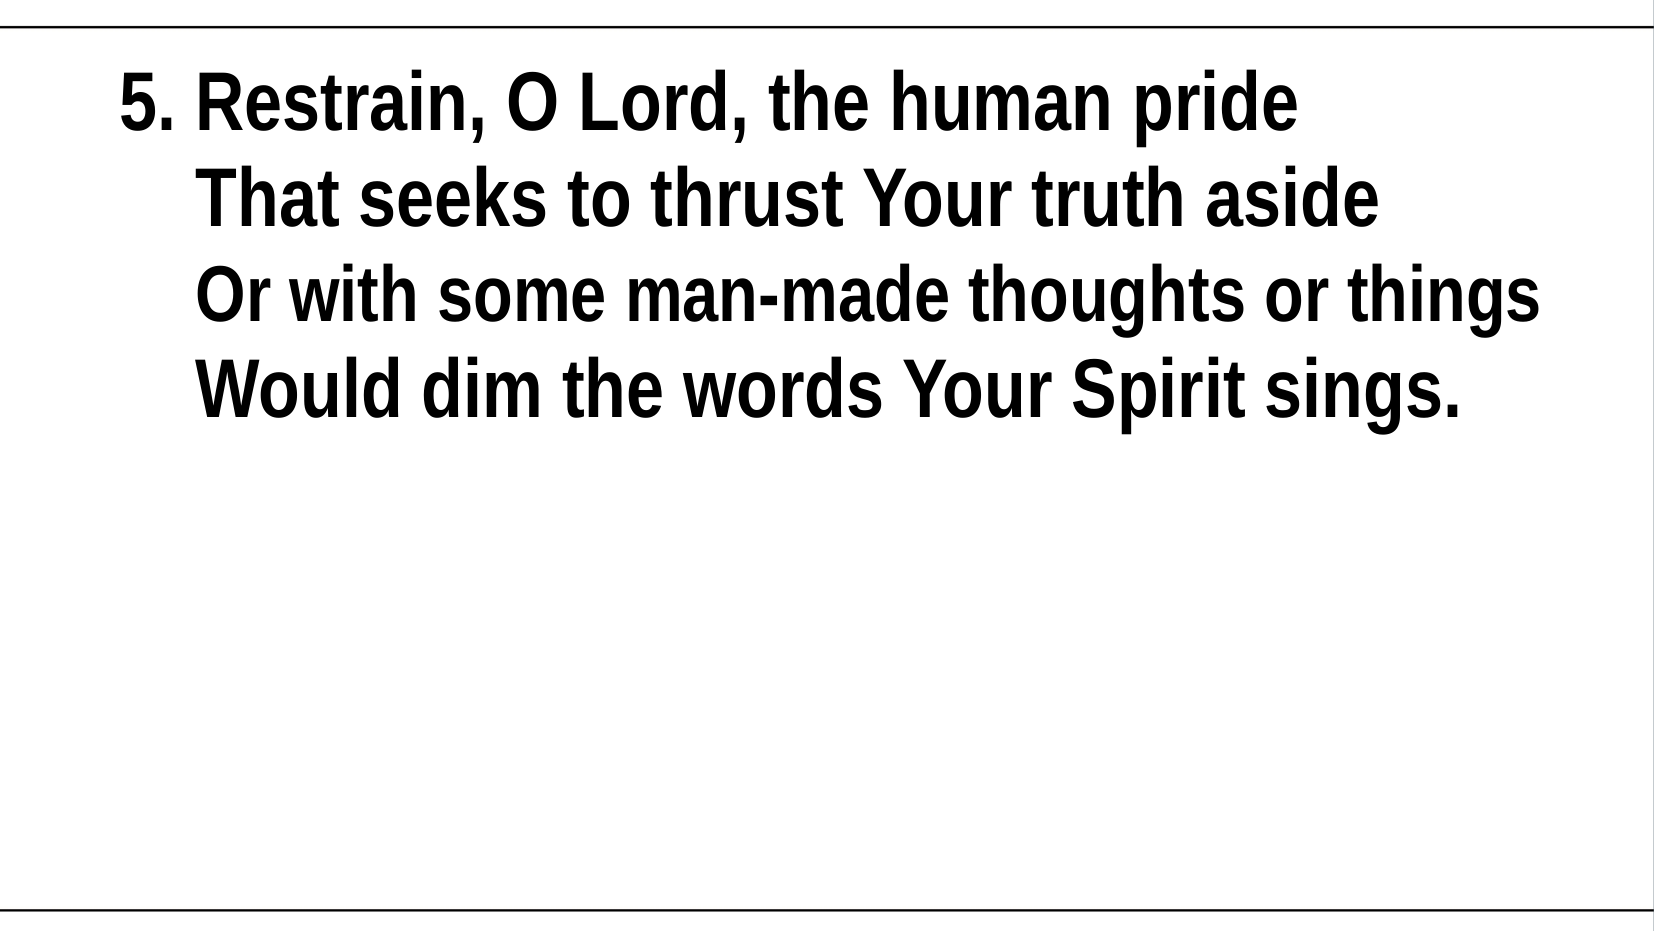

5. Restrain, O Lord, the human pride
 That seeks to thrust Your truth aside
 Or with some man-made thoughts or things
 Would dim the words Your Spirit sings.